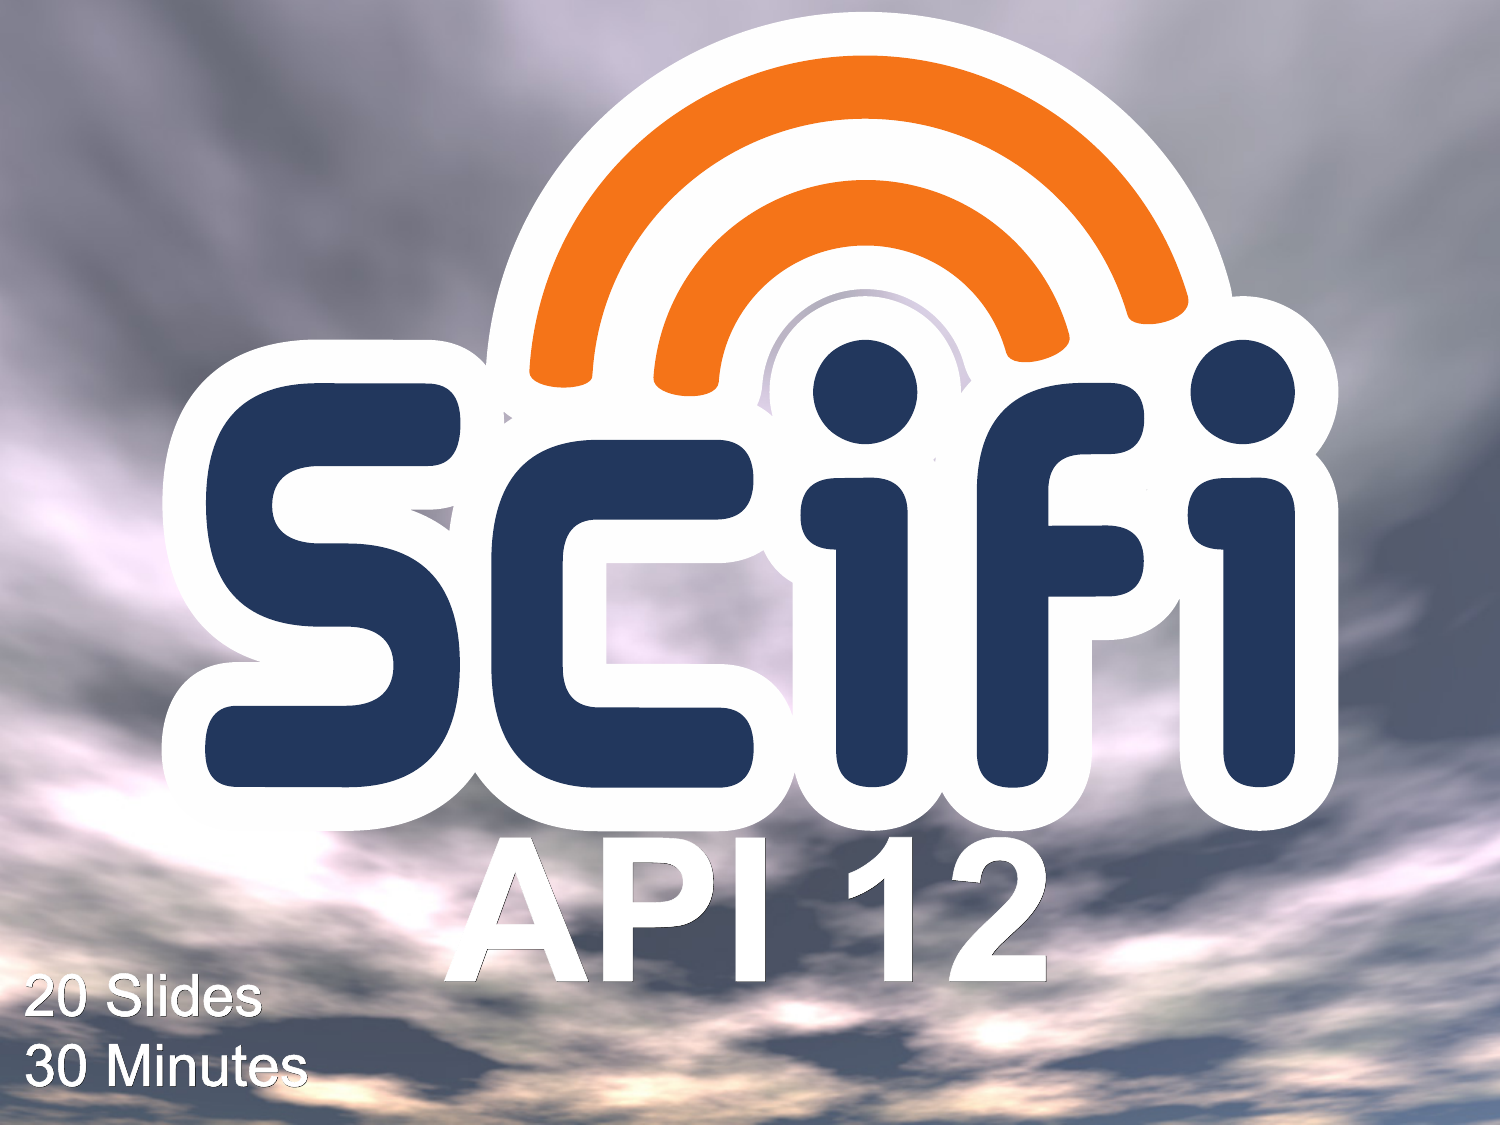

# API 12
20 Slides
30 Minutes